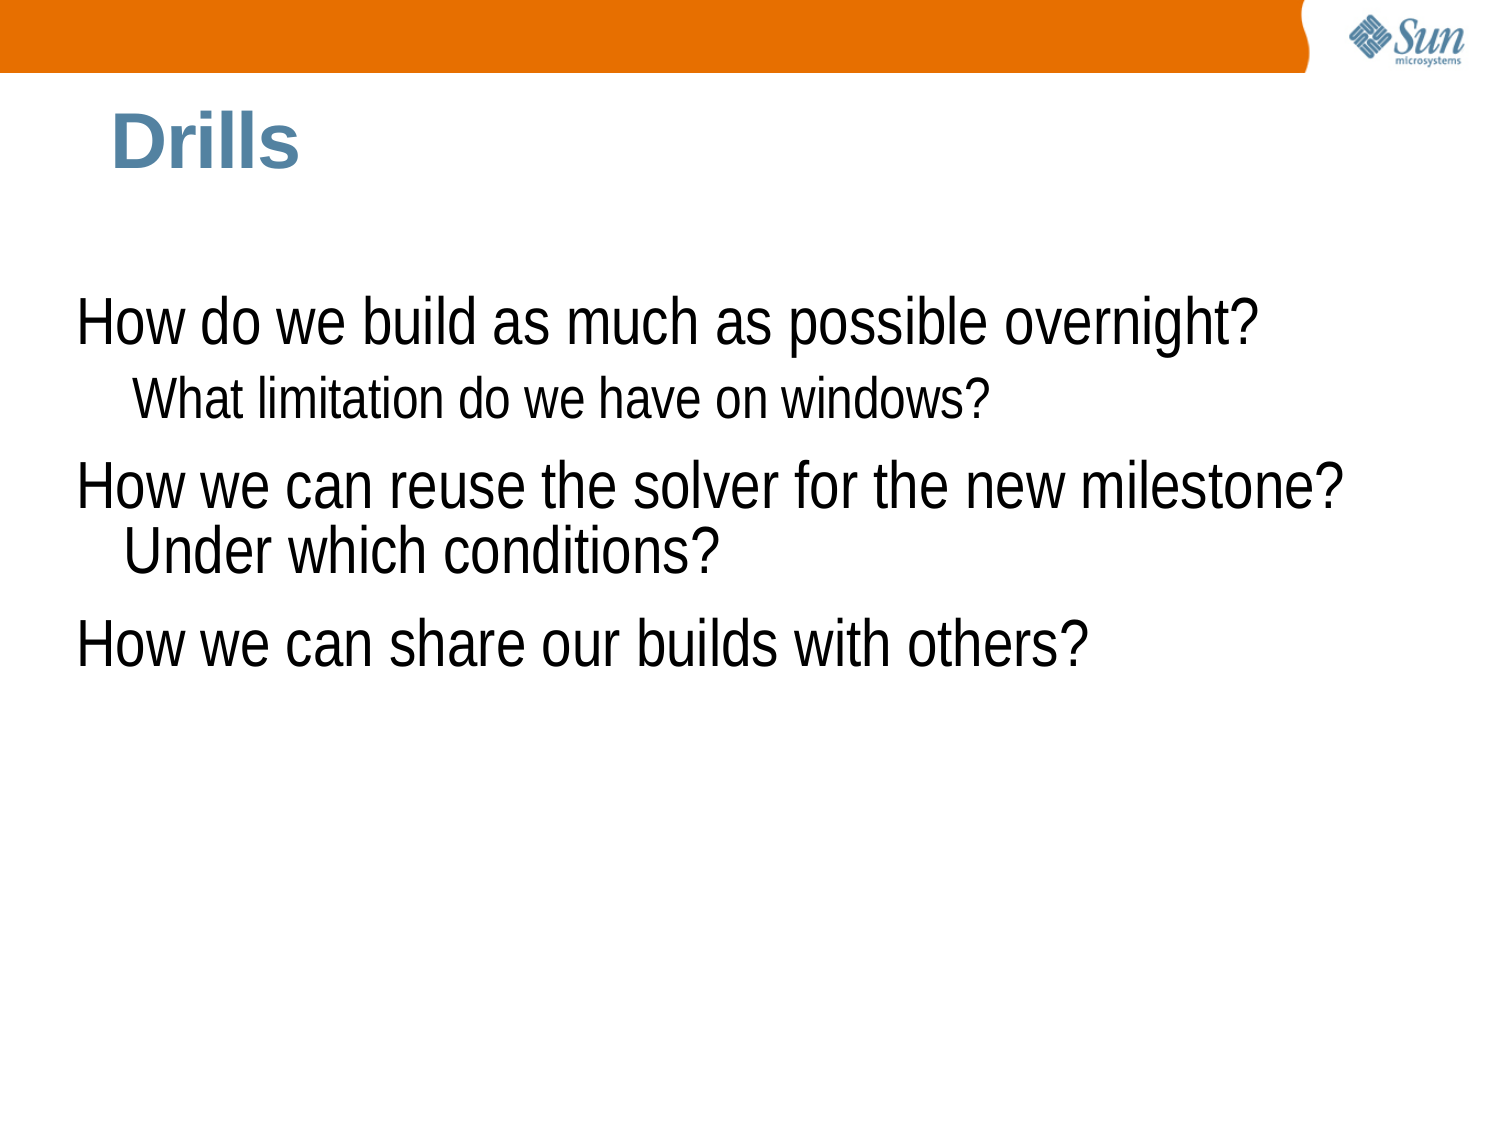

# Drills
How do we build as much as possible overnight?
What limitation do we have on windows?
How we can reuse the solver for the new milestone? Under which conditions?
How we can share our builds with others?